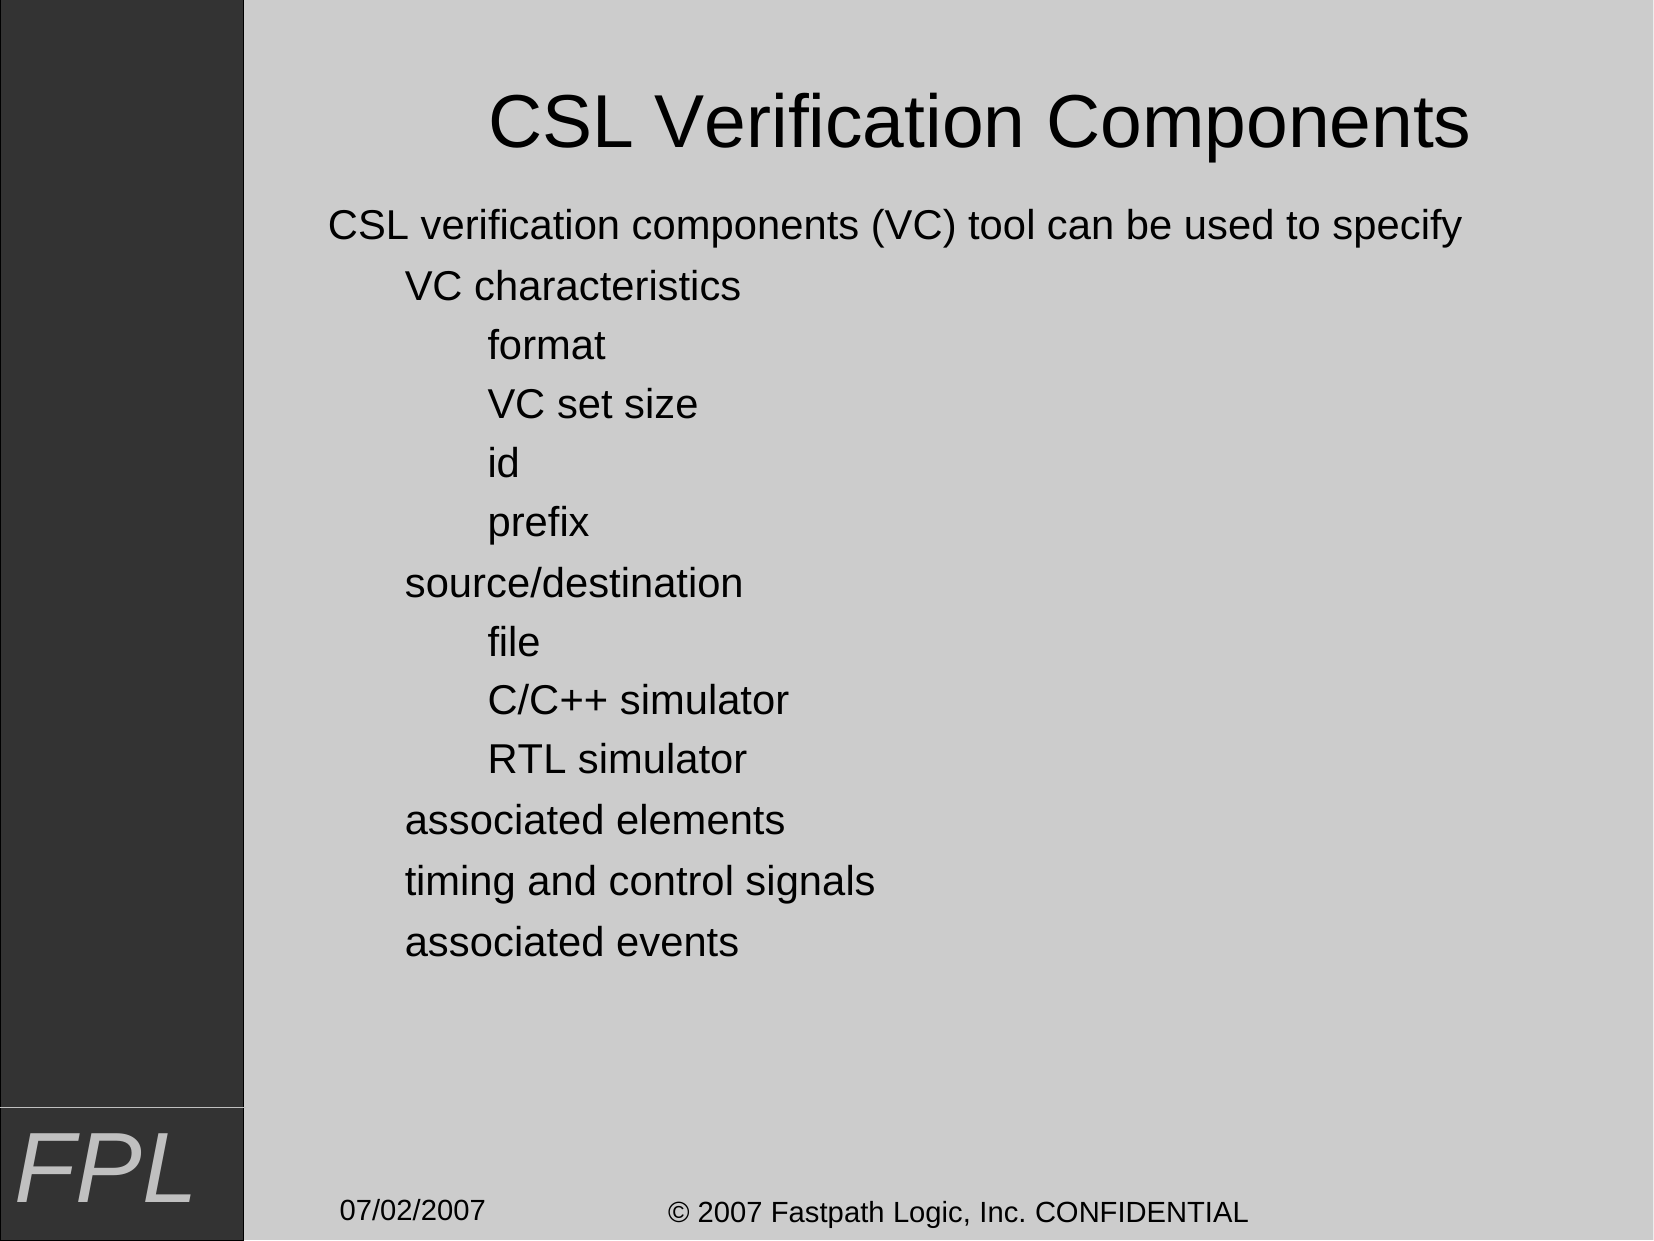

# CSL Verification Components
CSL verification components (VC) tool can be used to specify
VC characteristics
format
VC set size
id
prefix
source/destination
file
C/C++ simulator
RTL simulator
associated elements
timing and control signals
associated events
07/02/2007
© 2007 FASTPATH LOGIC INC.